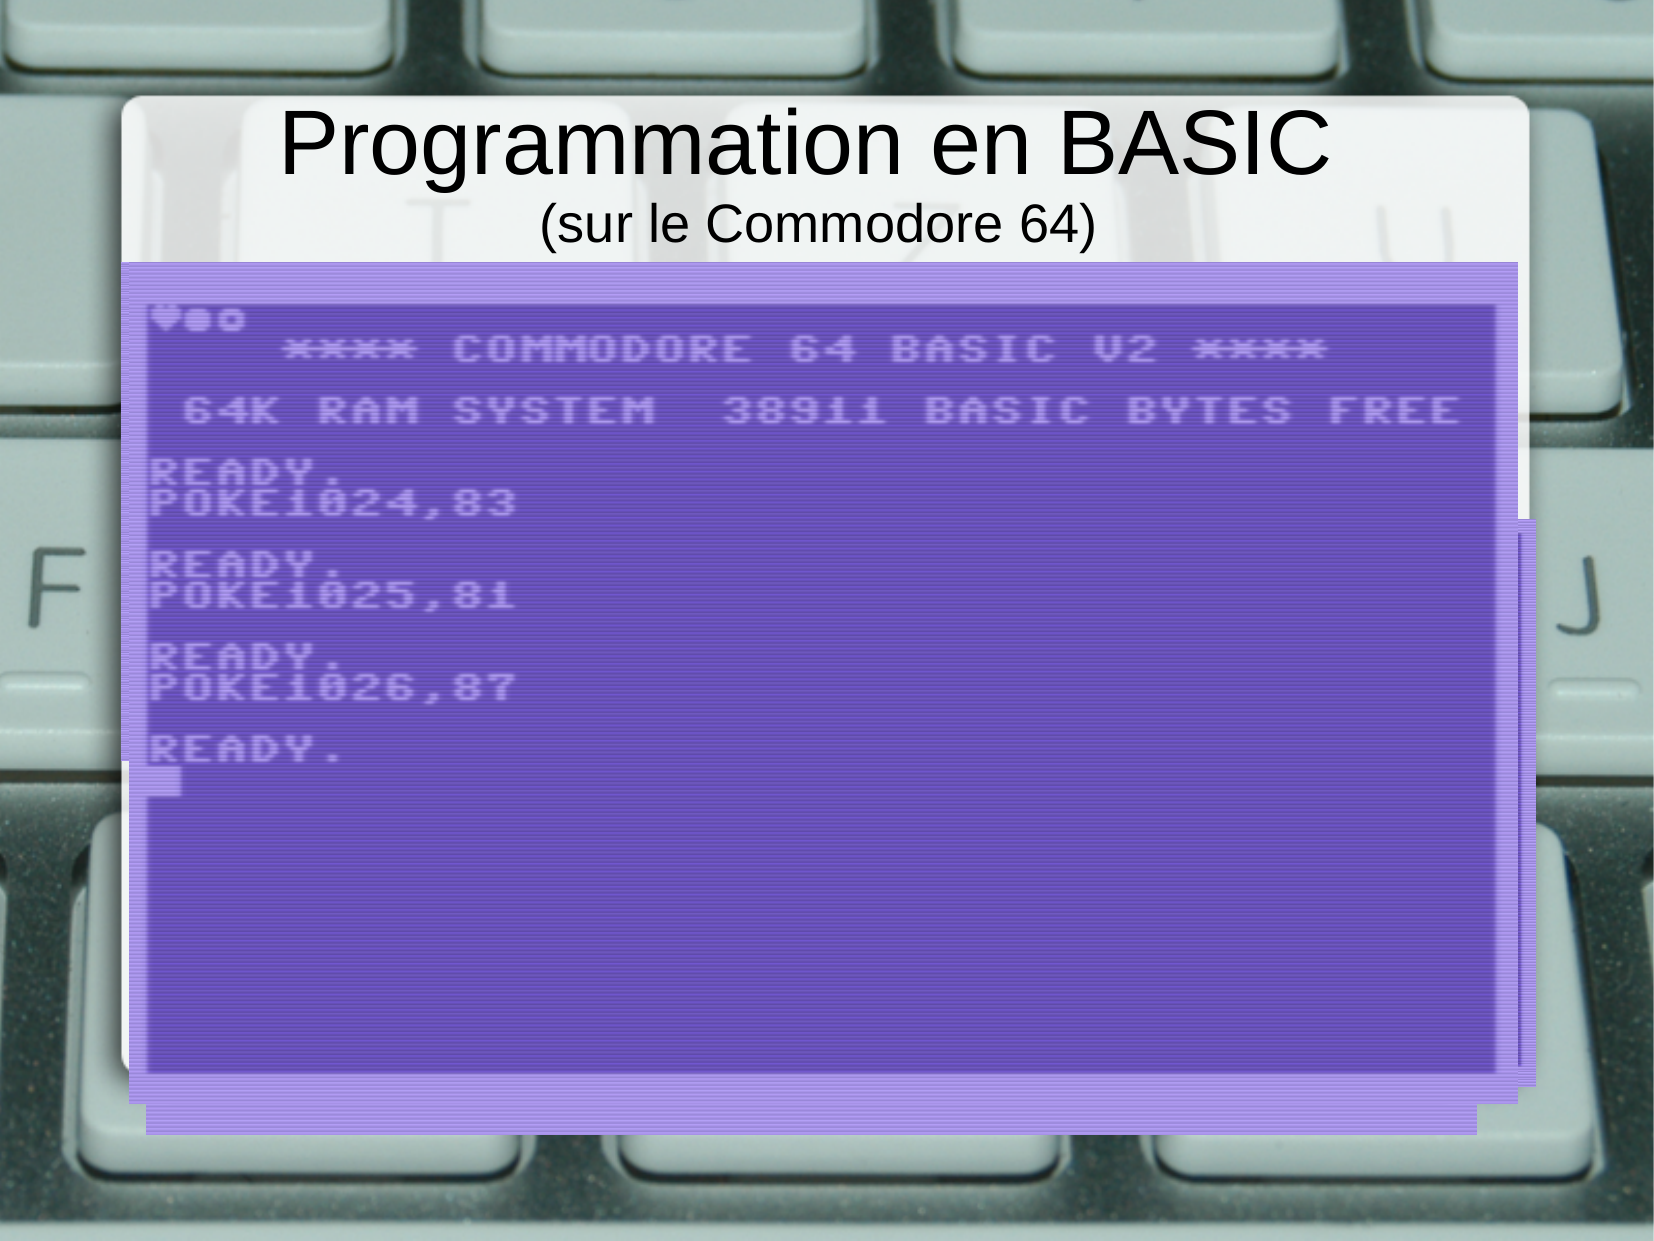

# Programmation en BASIC (sur le Commodore 64)